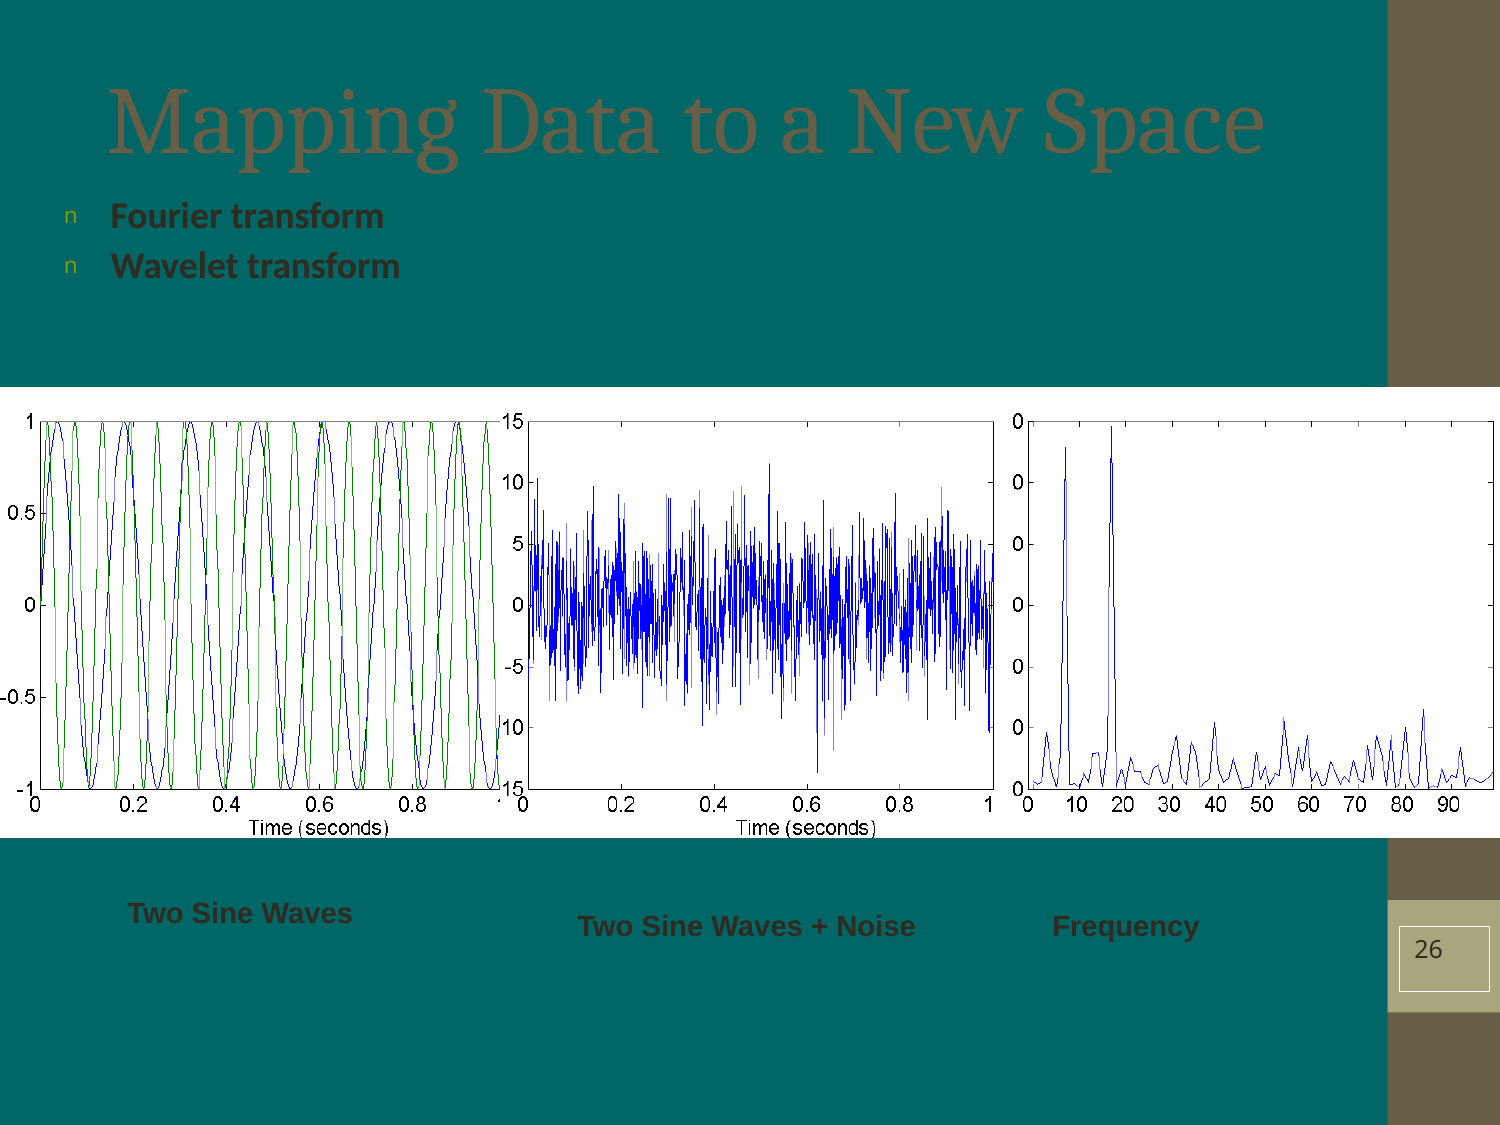

# Mapping Data to a New Space
Fourier transform
Wavelet transform
Two Sine Waves
Two Sine Waves + Noise
Frequency